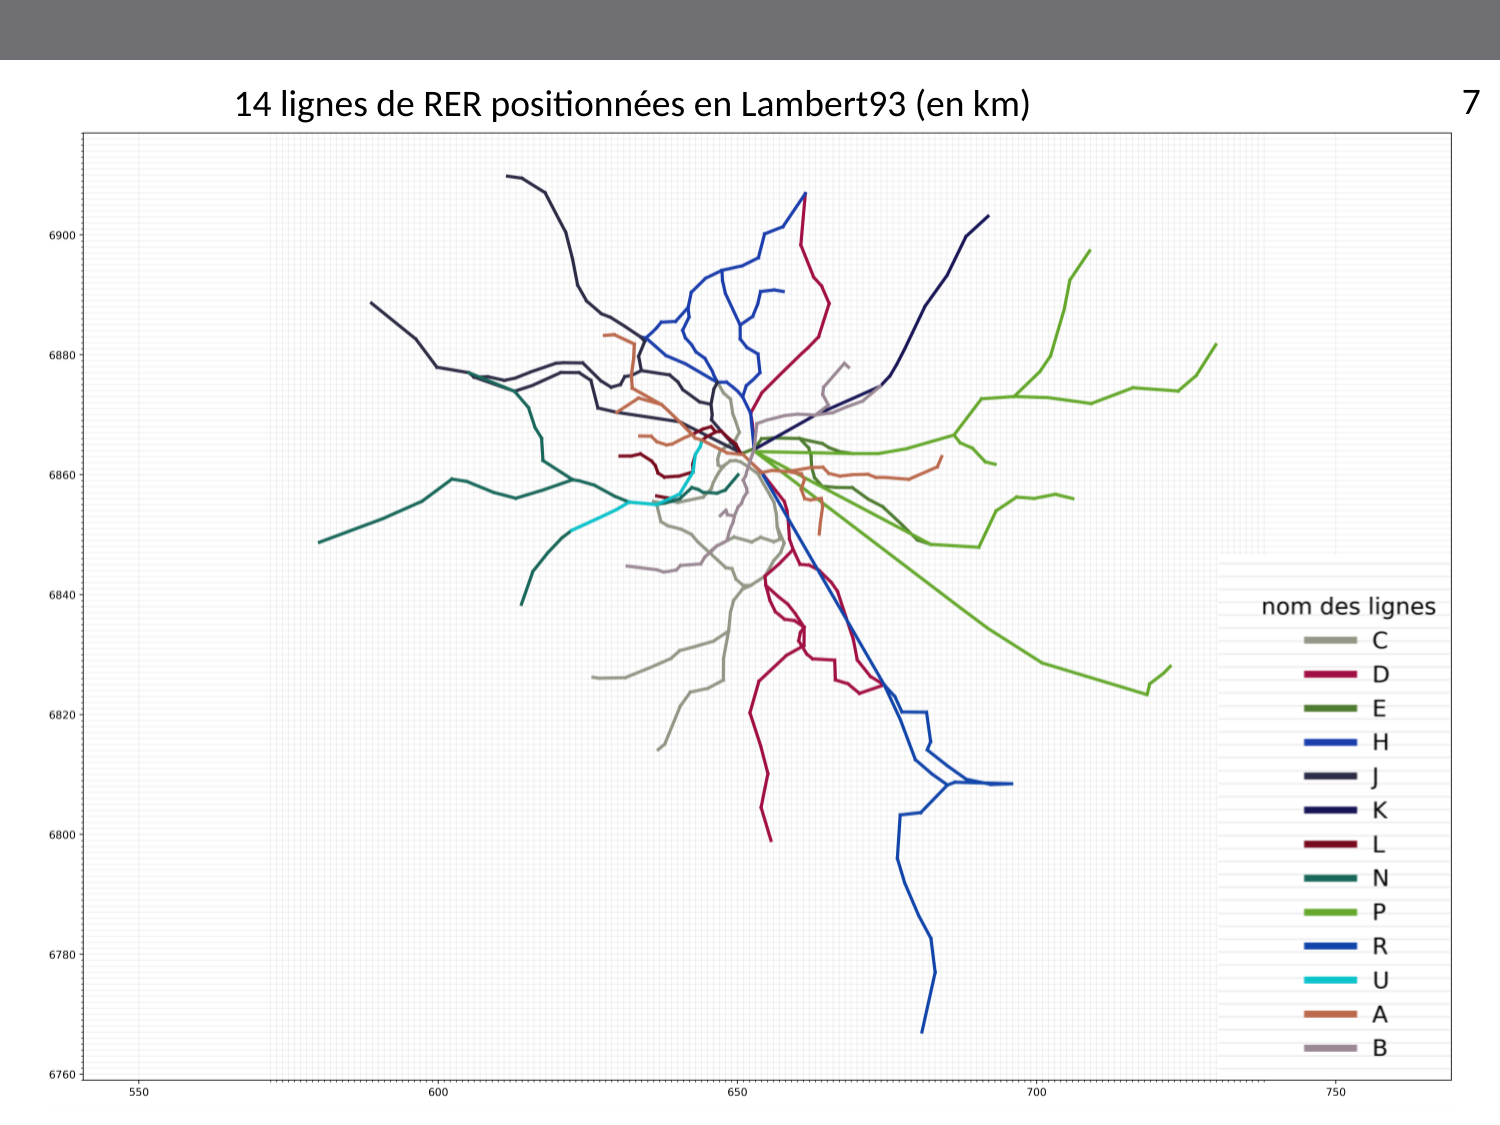

7
14 lignes de RER positionnées en Lambert93 (en km)